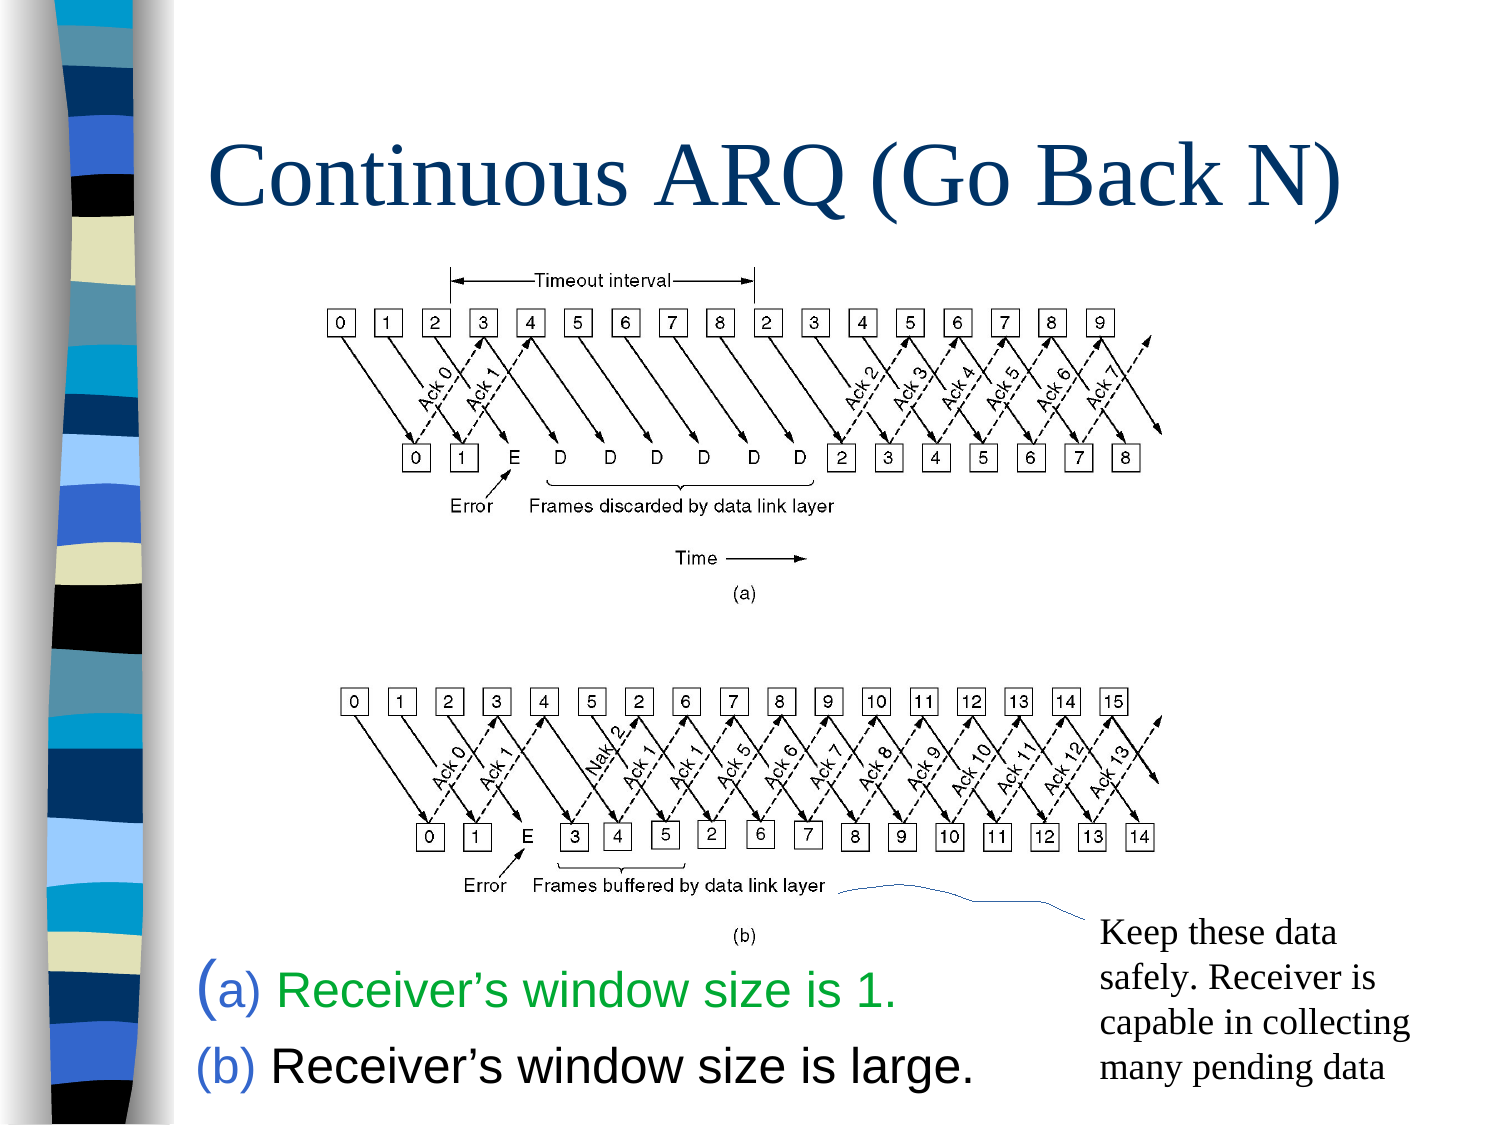

# Continuous ARQ (Go Back N)
Keep these data safely. Receiver is capable in collecting many pending data
(a) Receiver’s window size is 1.
(b) Receiver’s window size is large.